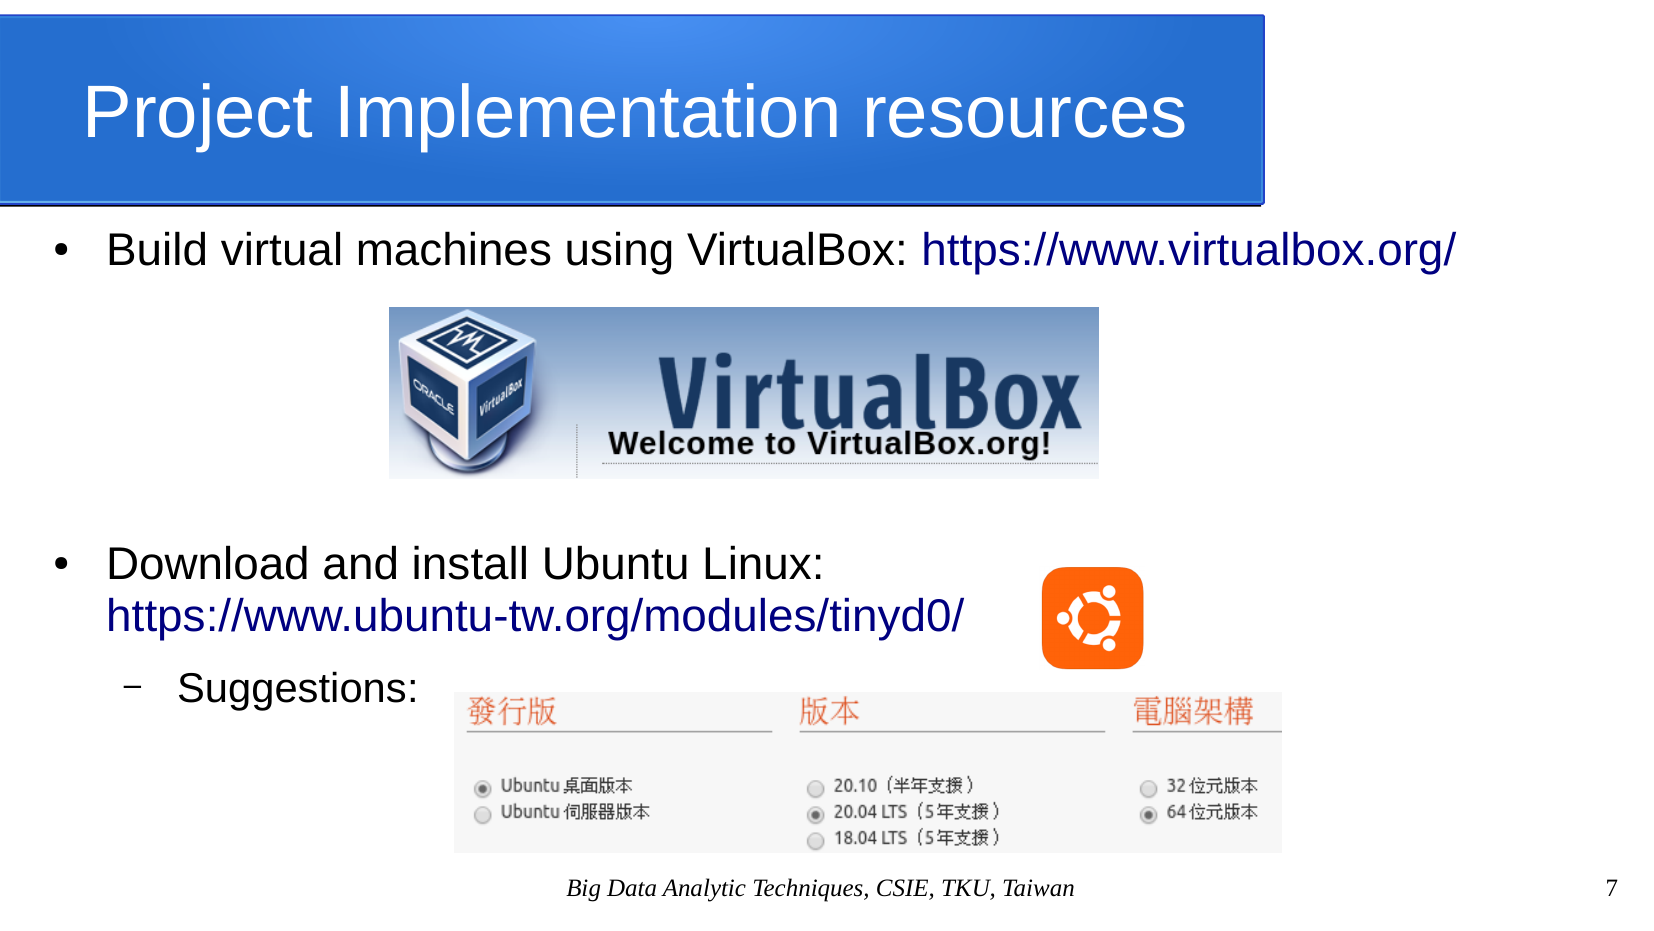

# Project Implementation resources
Build virtual machines using VirtualBox: https://www.virtualbox.org/
Download and install Ubuntu Linux: https://www.ubuntu-tw.org/modules/tinyd0/
Suggestions:
Big Data Analytic Techniques, CSIE, TKU, Taiwan
7